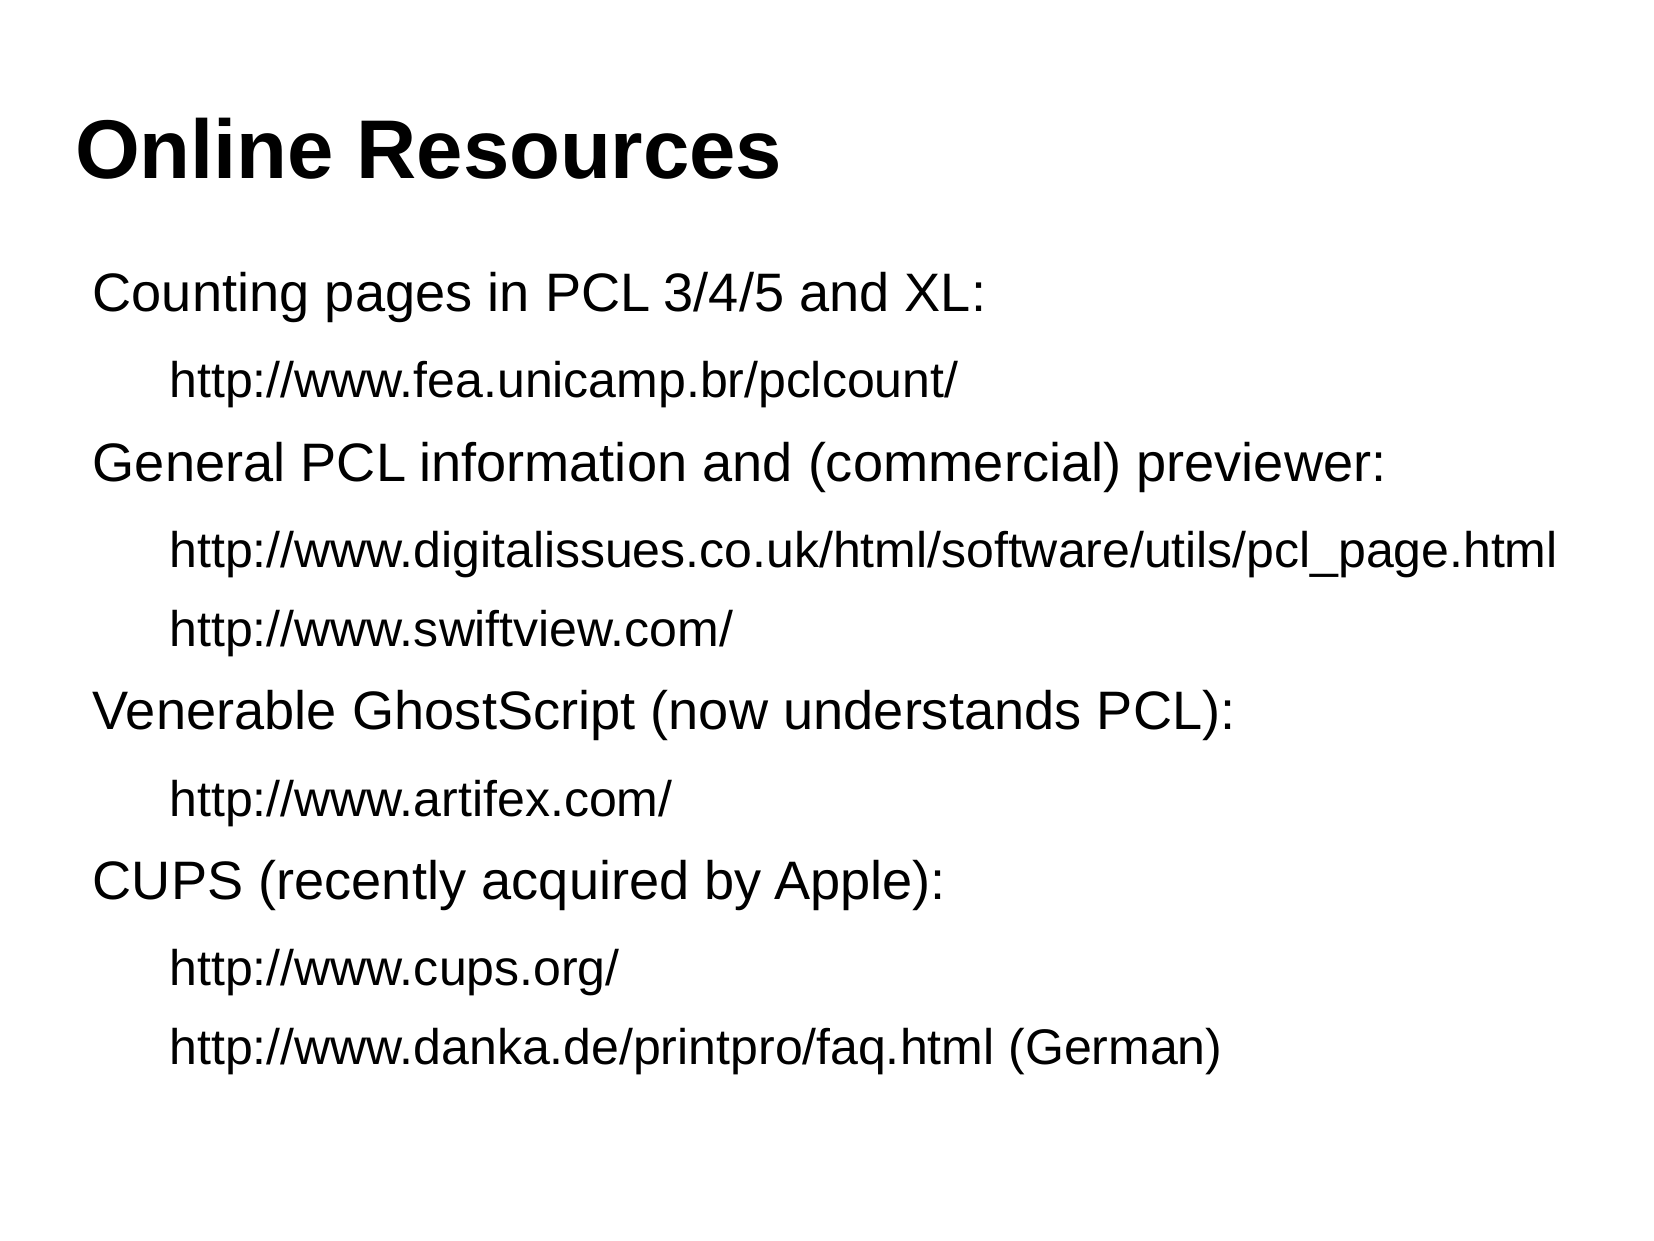

# Online Resources
Counting pages in PCL 3/4/5 and XL:
http://www.fea.unicamp.br/pclcount/
General PCL information and (commercial) previewer:
http://www.digitalissues.co.uk/html/software/utils/pcl_page.html
http://www.swiftview.com/
Venerable GhostScript (now understands PCL):
http://www.artifex.com/
CUPS (recently acquired by Apple):
http://www.cups.org/
http://www.danka.de/printpro/faq.html (German)